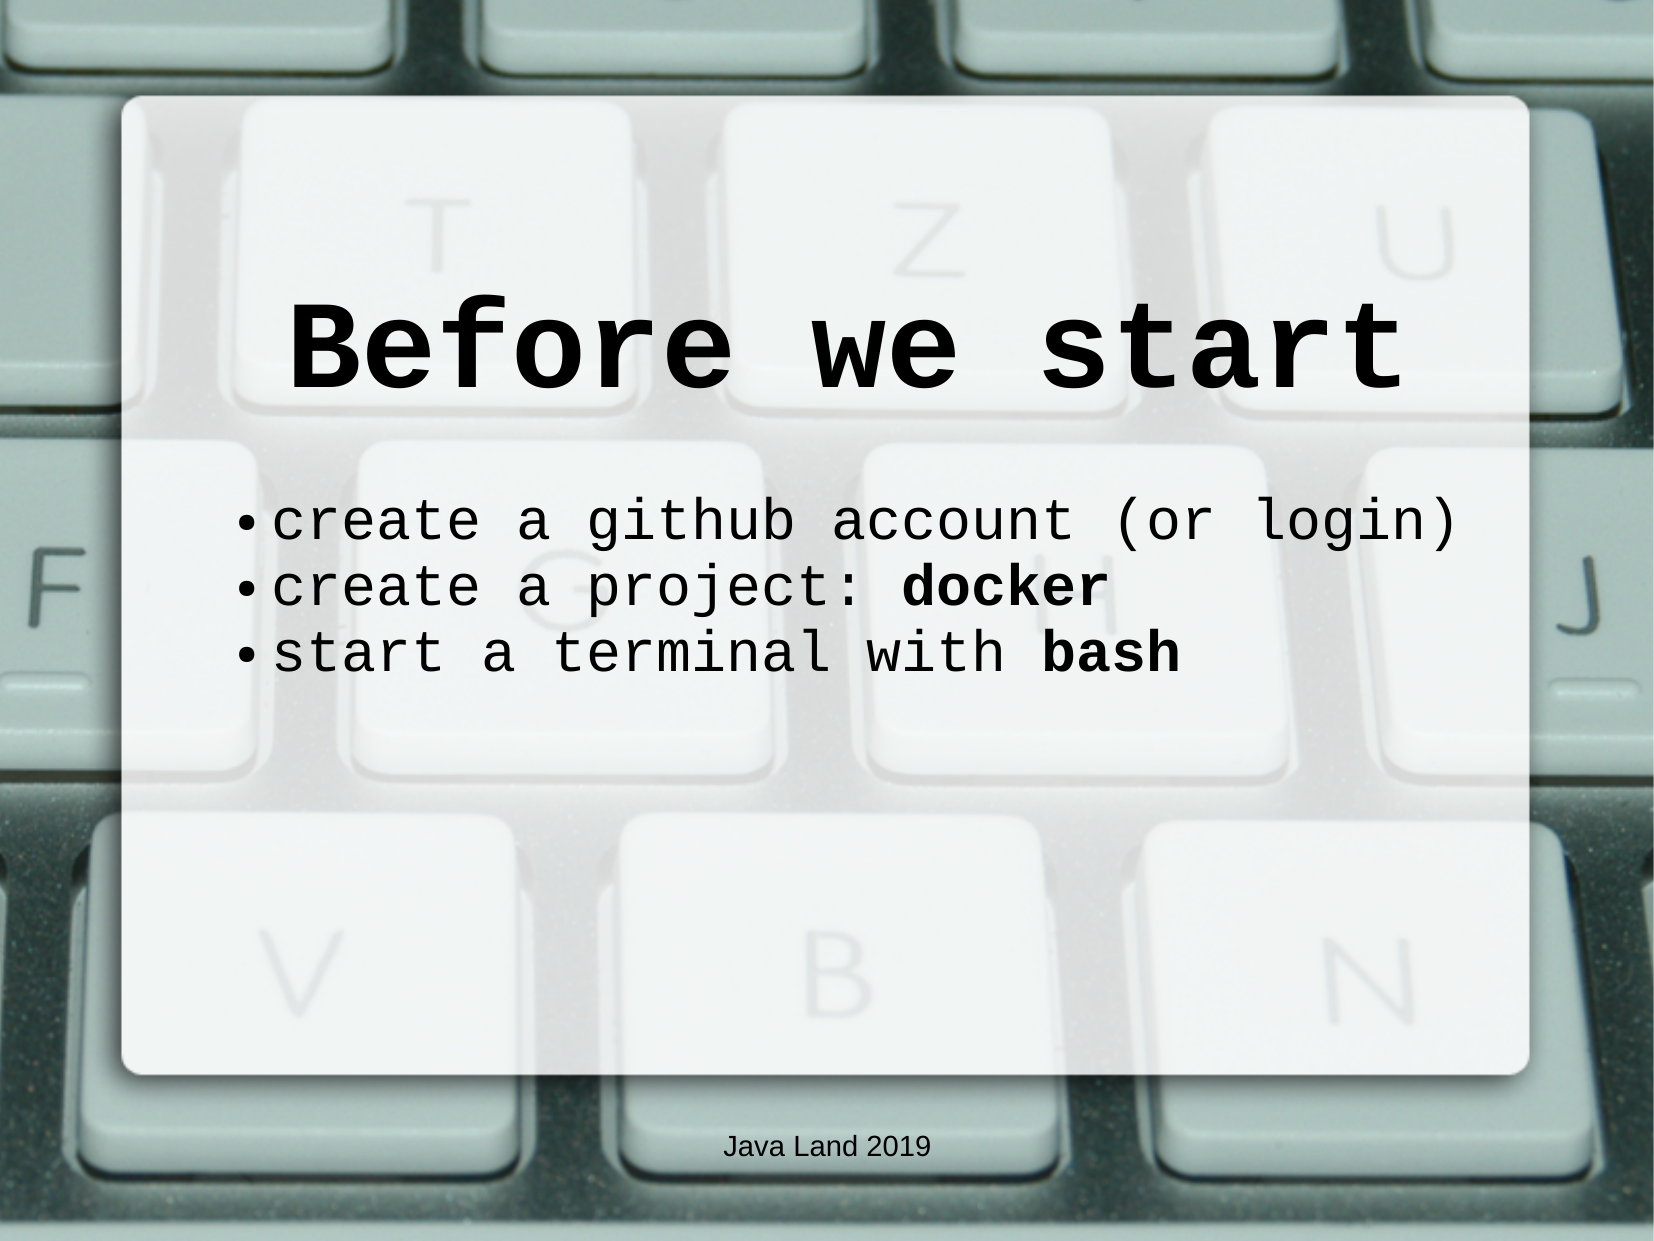

#
Before we start
create a github account (or login)
create a project: docker
start a terminal with bash